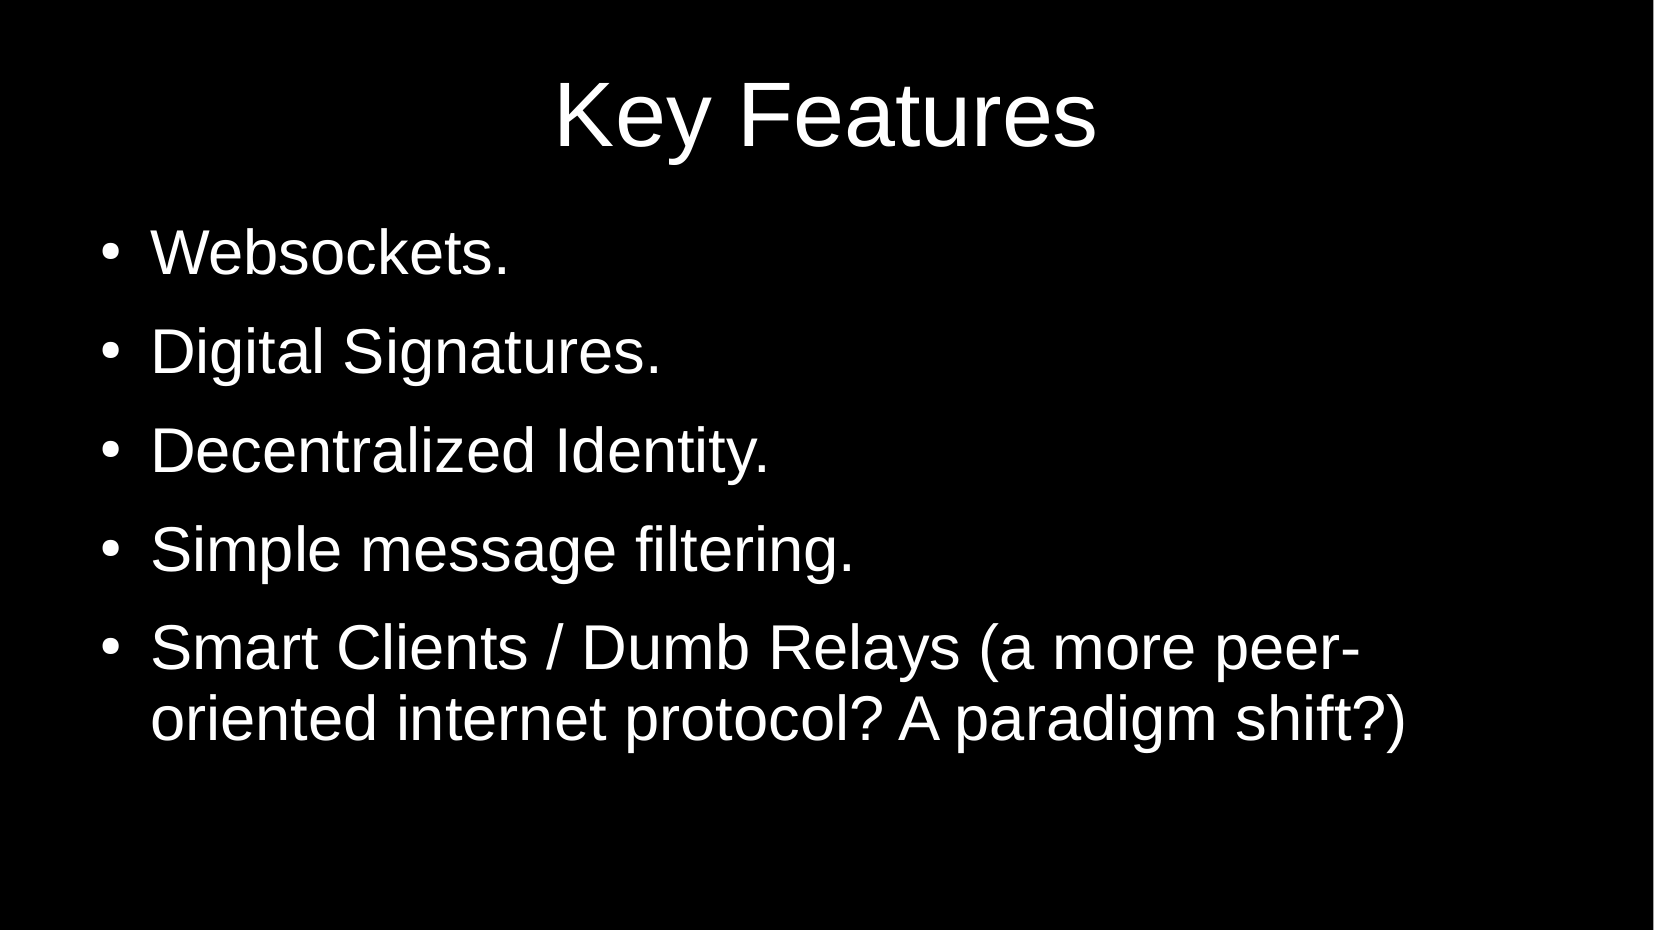

# Key Features
Websockets.
Digital Signatures.
Decentralized Identity.
Simple message filtering.
Smart Clients / Dumb Relays (a more peer-oriented internet protocol? A paradigm shift?)